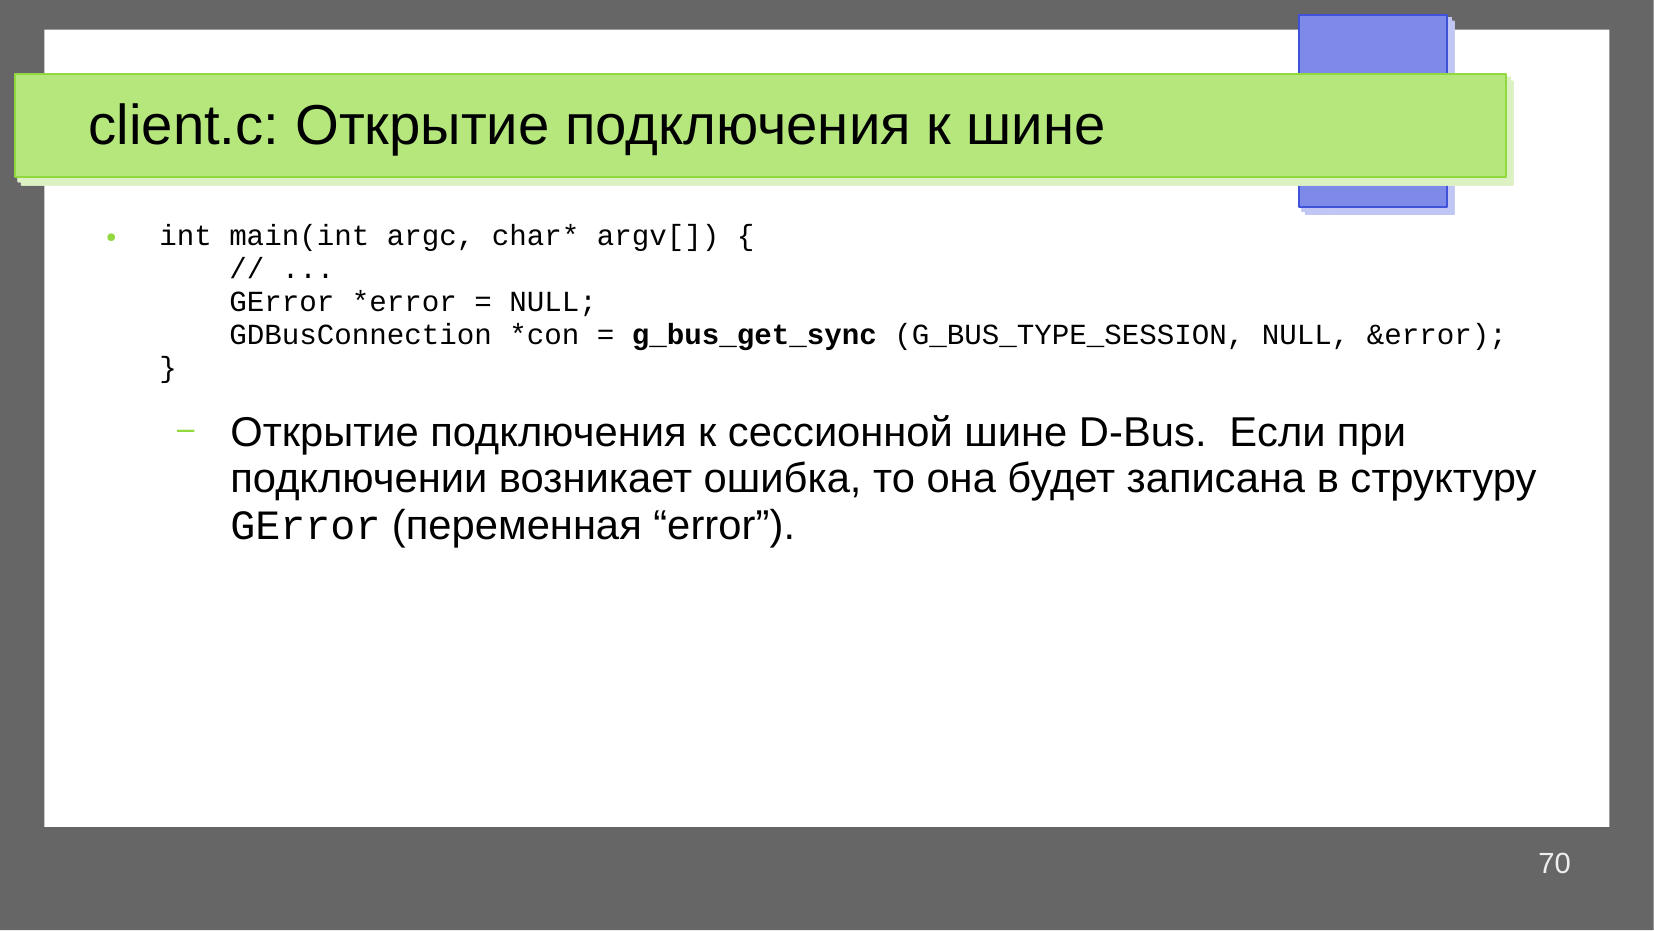

# client.c: Открытие подключения к шине
int main(int argc, char* argv[]) {
 // ...
 GError *error = NULL;
 GDBusConnection *con = g_bus_get_sync (G_BUS_TYPE_SESSION, NULL, &error);
}
Открытие подключения к сессионной шине D-Bus. Если при подключении возникает ошибка, то она будет записана в структуру GError (переменная “error”).
70